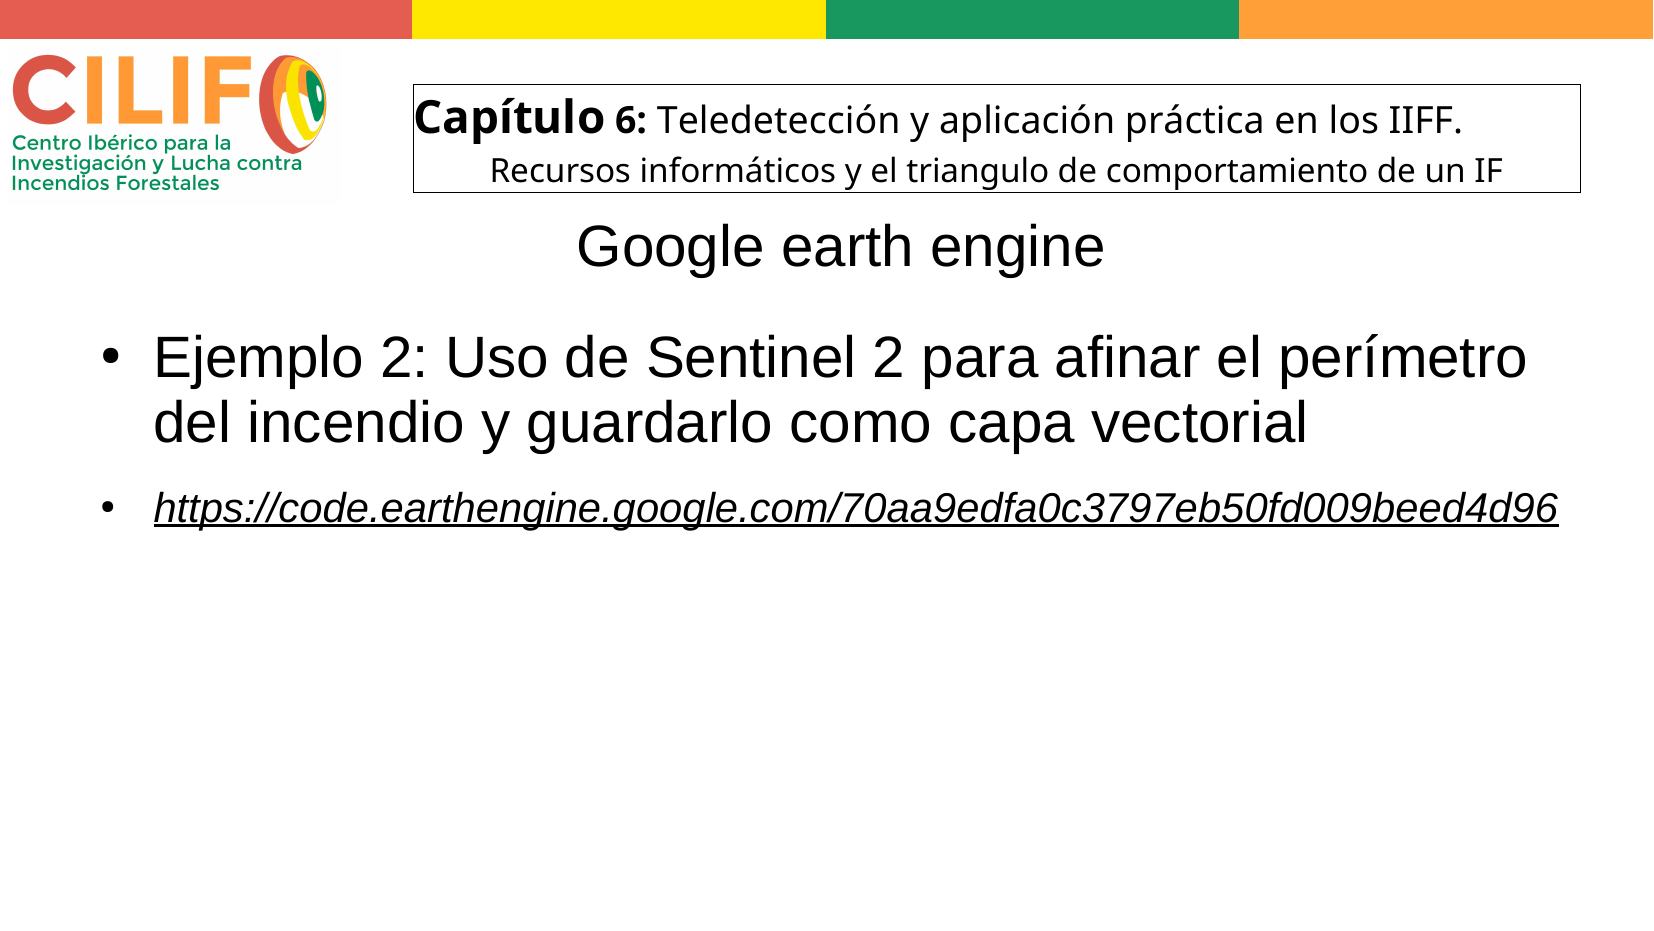

# Google earth engine
Ejemplo 2: Uso de Sentinel 2 para afinar el perímetro del incendio y guardarlo como capa vectorial
https://code.earthengine.google.com/70aa9edfa0c3797eb50fd009beed4d96